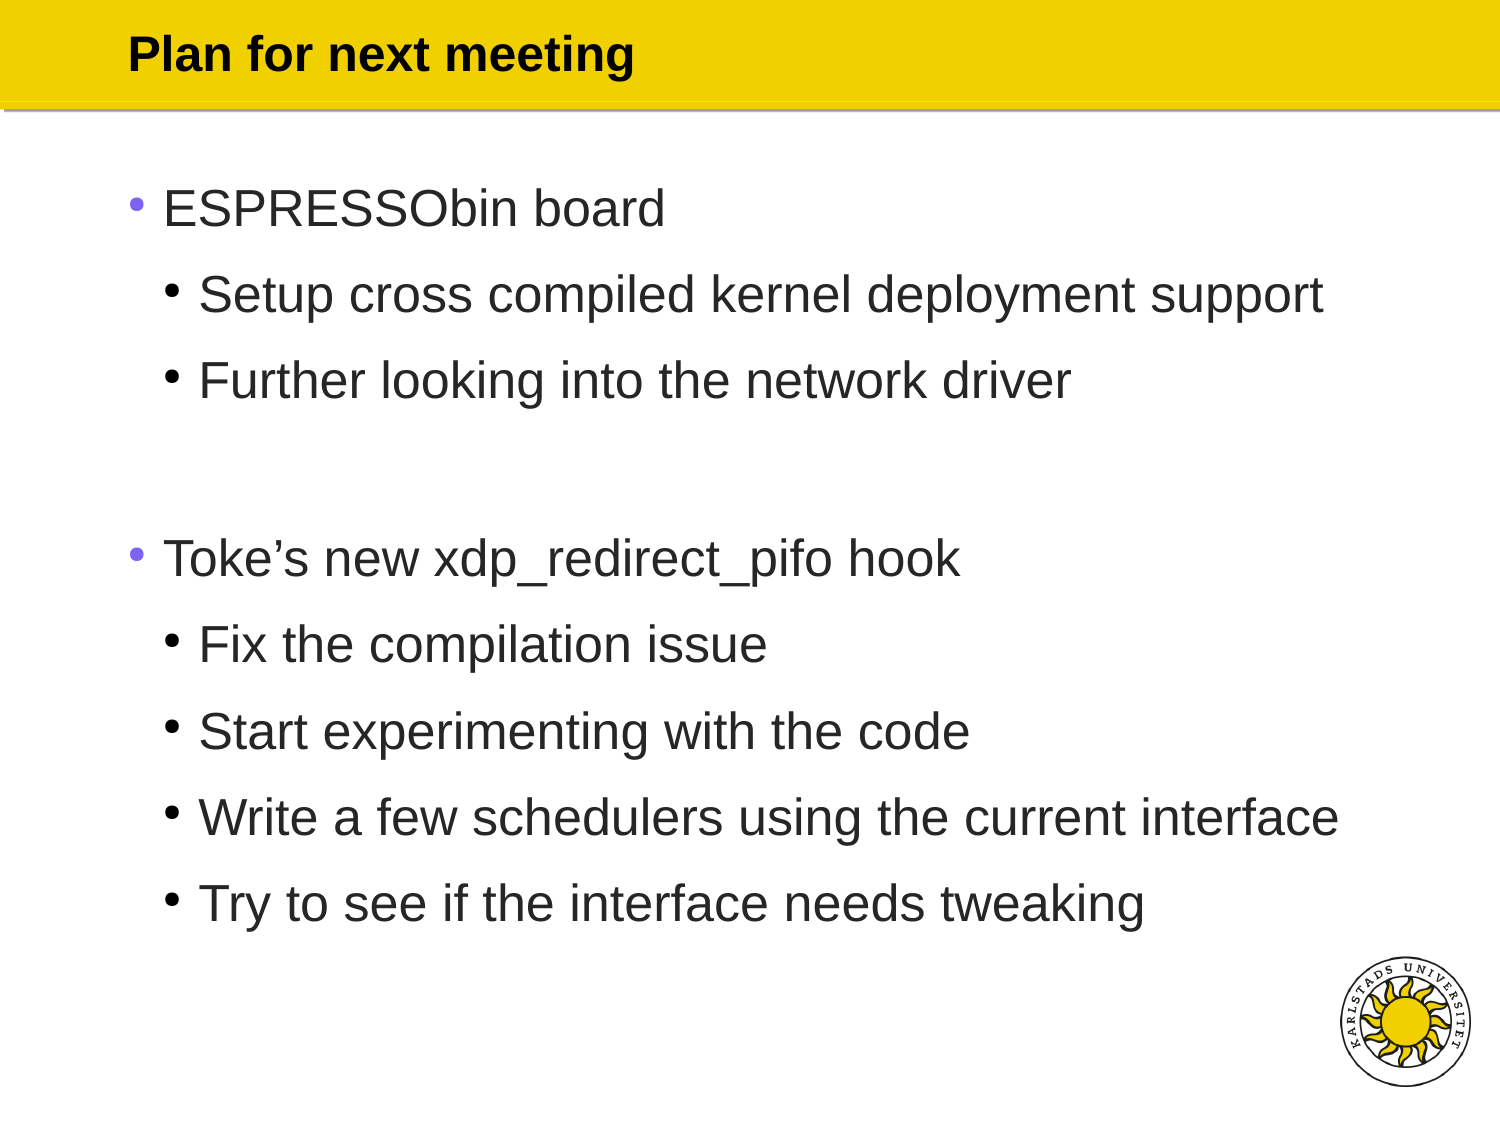

# Plan for next meeting
ESPRESSObin board
Setup cross compiled kernel deployment support
Further looking into the network driver
Toke’s new xdp_redirect_pifo hook
Fix the compilation issue
Start experimenting with the code
Write a few schedulers using the current interface
Try to see if the interface needs tweaking